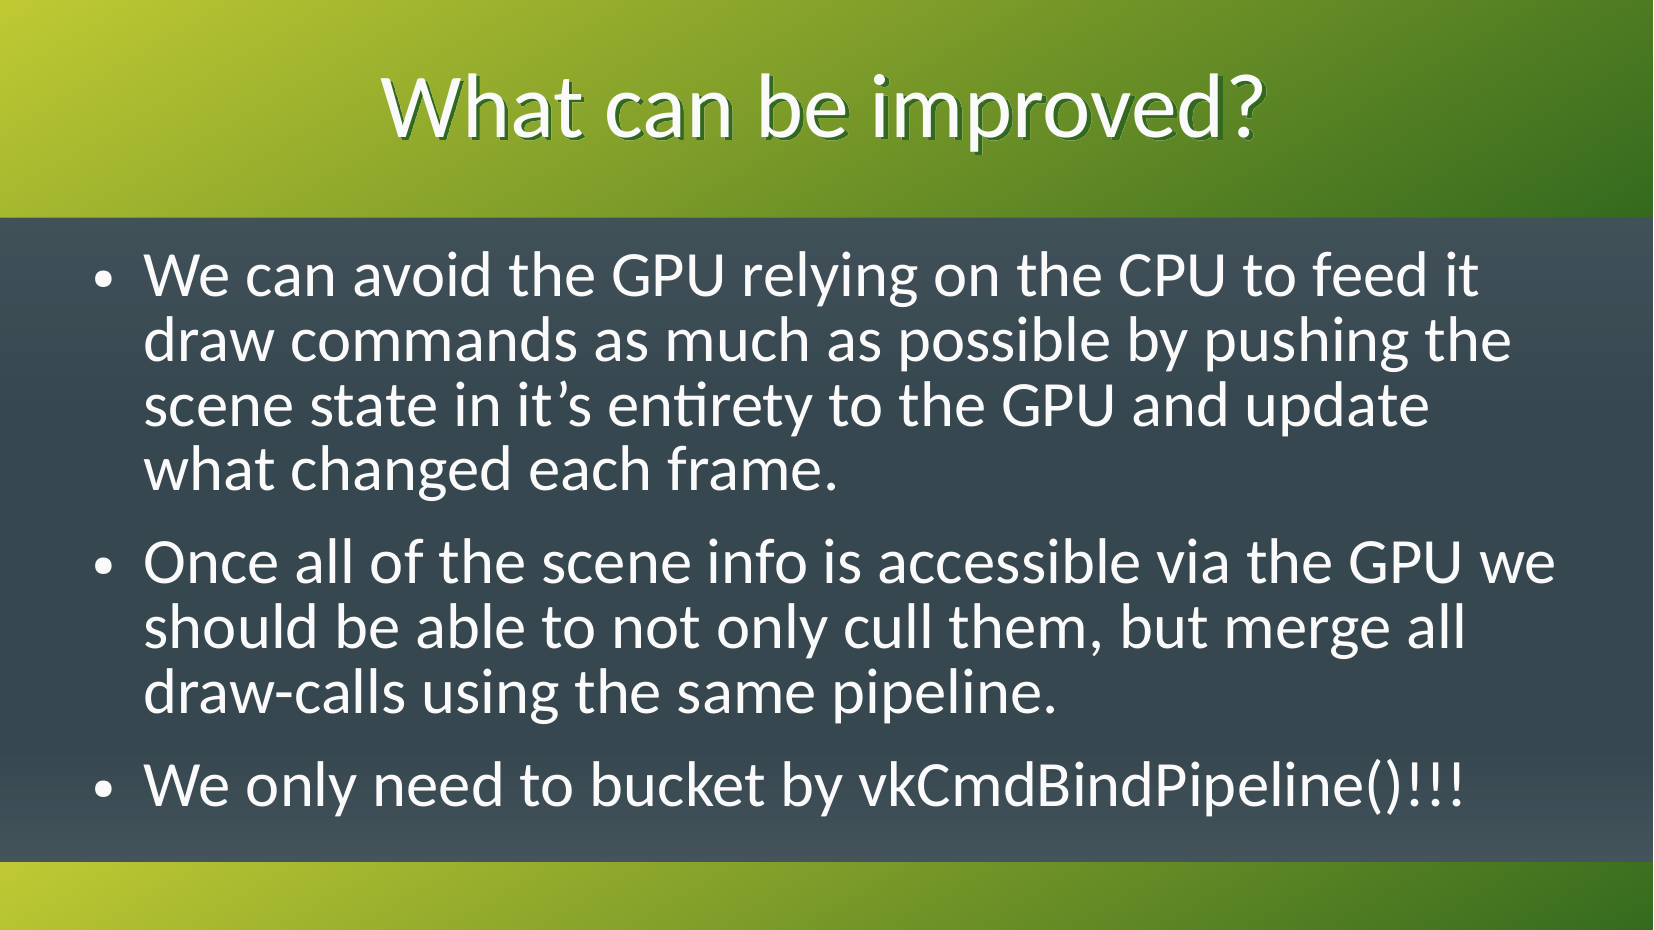

# What can be improved?
We can avoid the GPU relying on the CPU to feed it draw commands as much as possible by pushing the scene state in it’s entirety to the GPU and update what changed each frame.
Once all of the scene info is accessible via the GPU we should be able to not only cull them, but merge all draw-calls using the same pipeline.
We only need to bucket by vkCmdBindPipeline()!!!